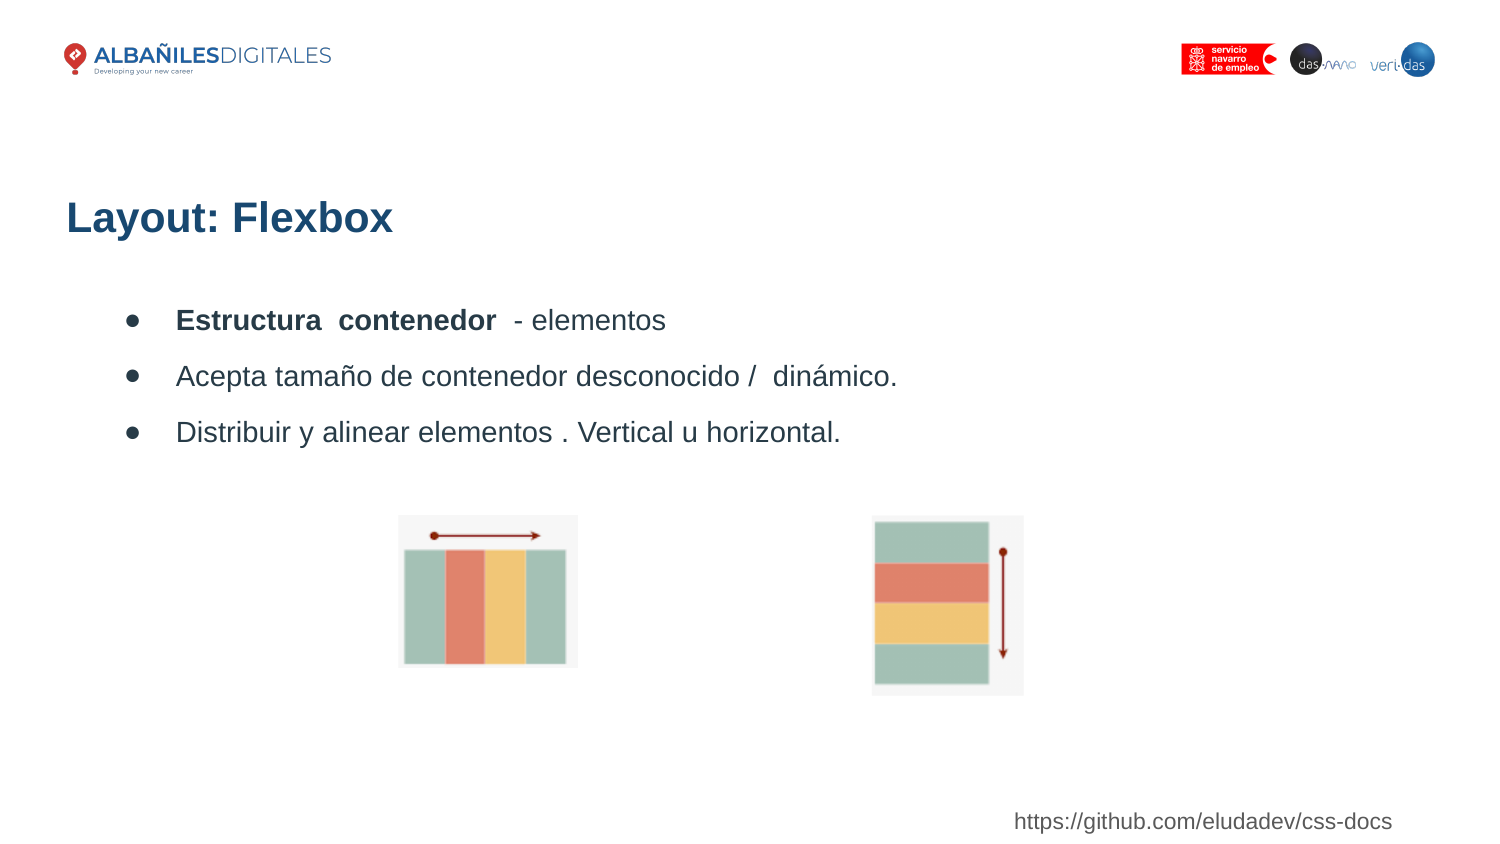

Layout: Flexbox
Estructura contenedor - elementos
Acepta tamaño de contenedor desconocido / dinámico.
Distribuir y alinear elementos . Vertical u horizontal.
https://github.com/eludadev/css-docs